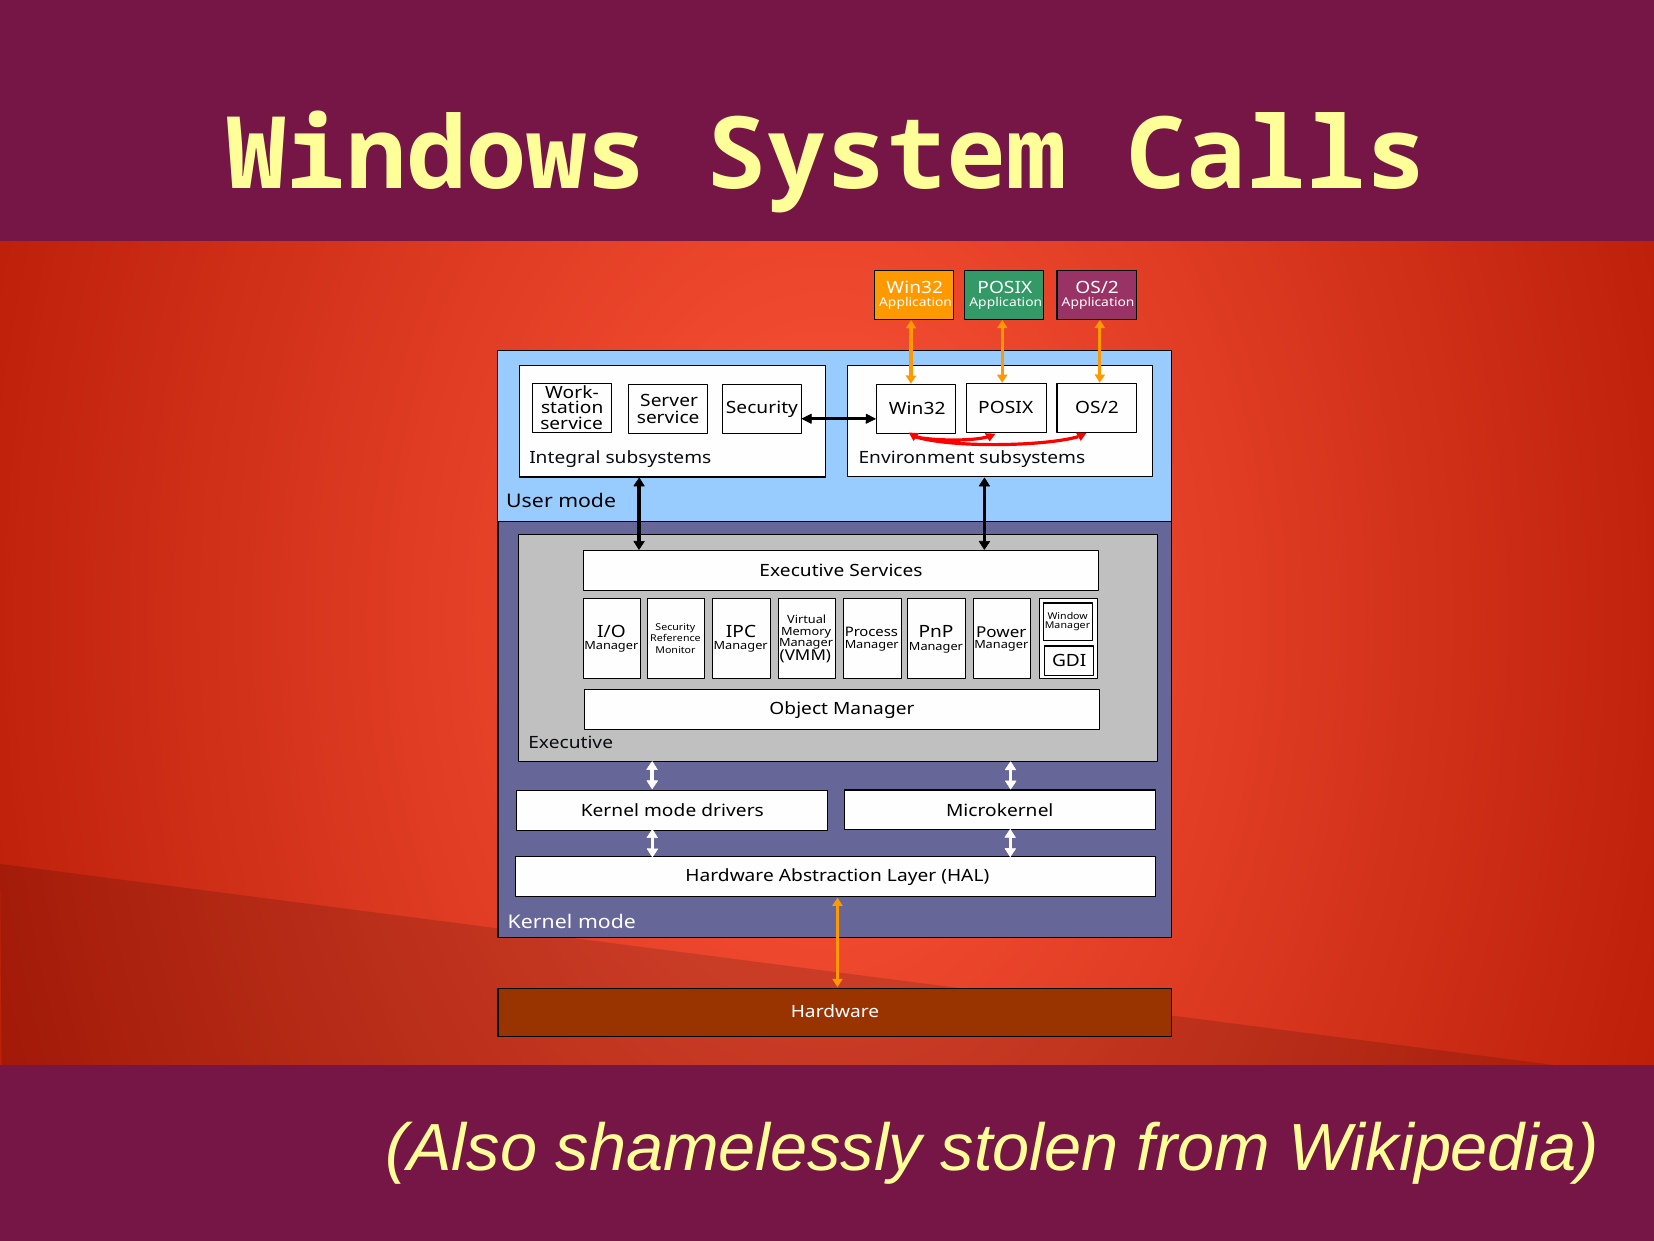

# Windows System Calls
(Also shamelessly stolen from Wikipedia)